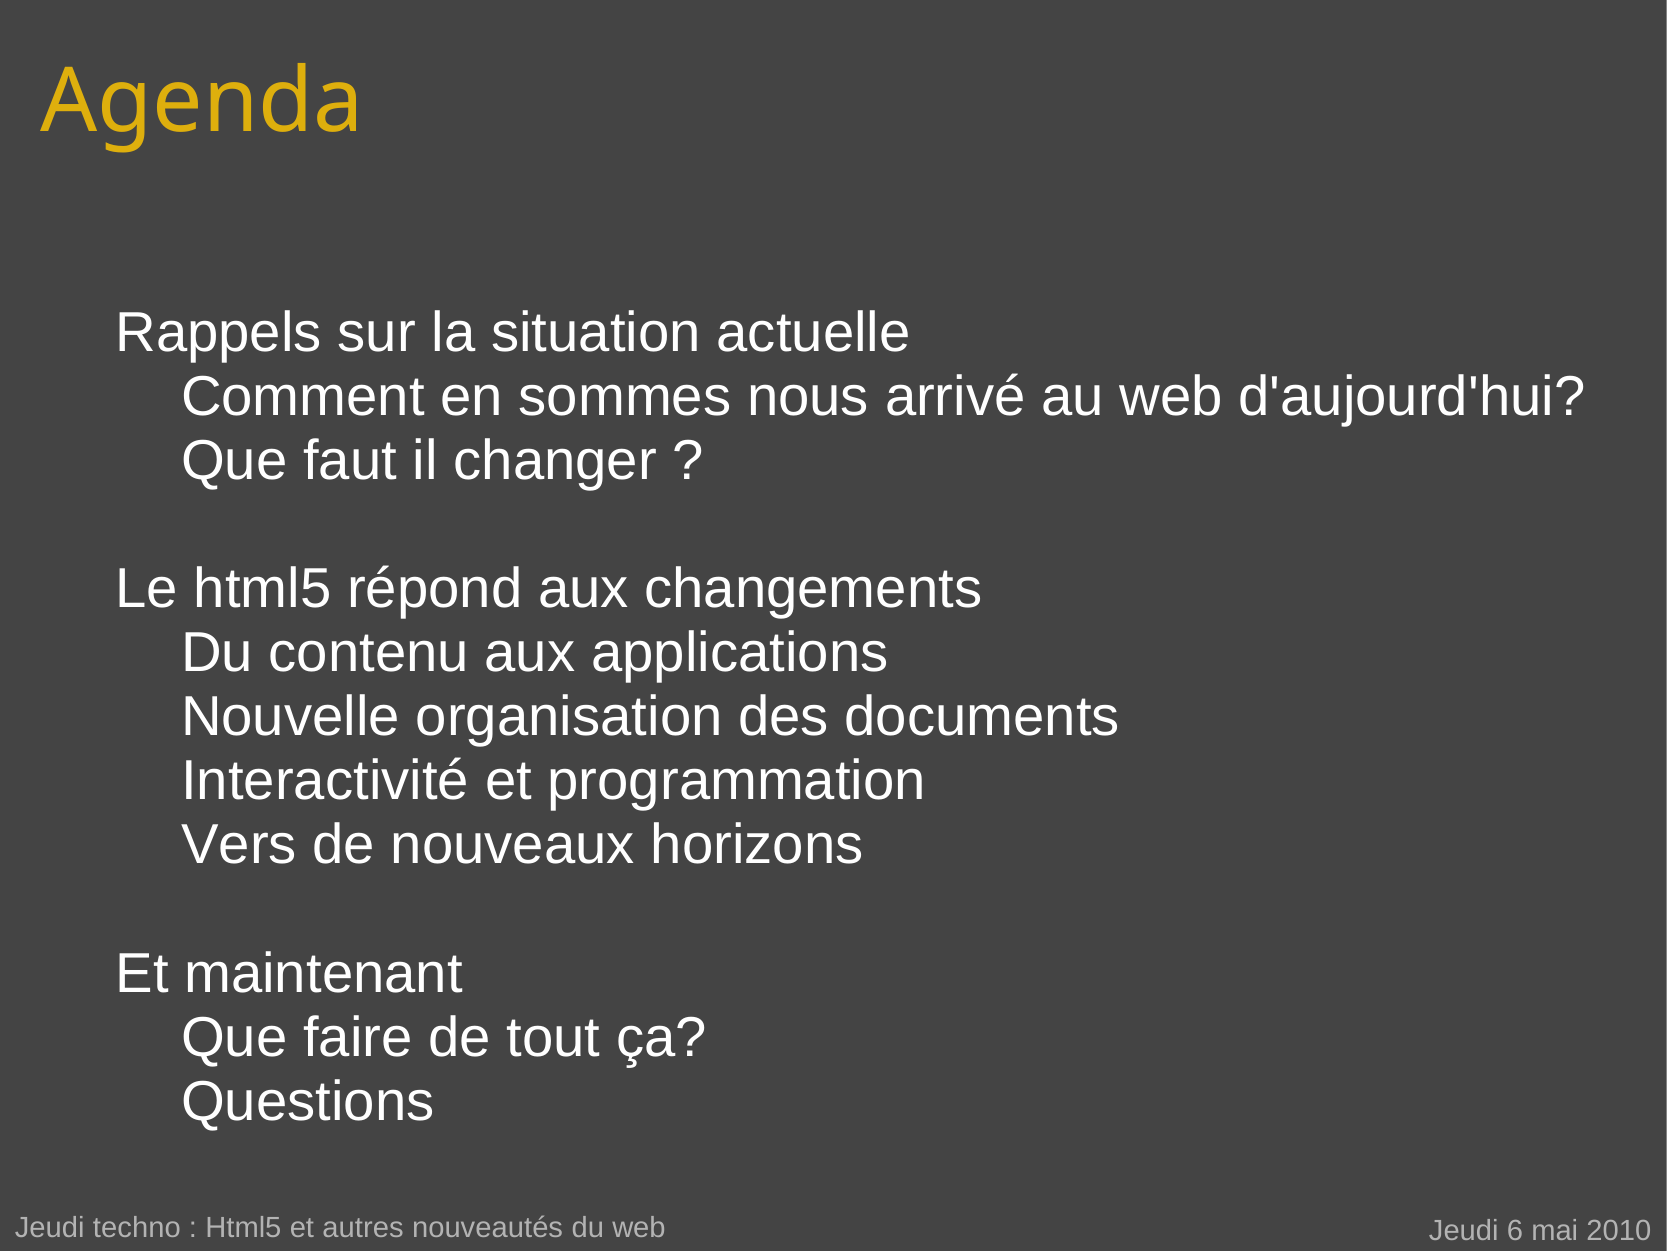

# Agenda
Rappels sur la situation actuelle
Comment en sommes nous arrivé au web d'aujourd'hui?
Que faut il changer ?
Le html5 répond aux changements
Du contenu aux applications
Nouvelle organisation des documents
Interactivité et programmation
Vers de nouveaux horizons
Et maintenant
Que faire de tout ça?
Questions
Jeudi techno : Html5 et autres nouveautés du web
Jeudi 6 mai 2010